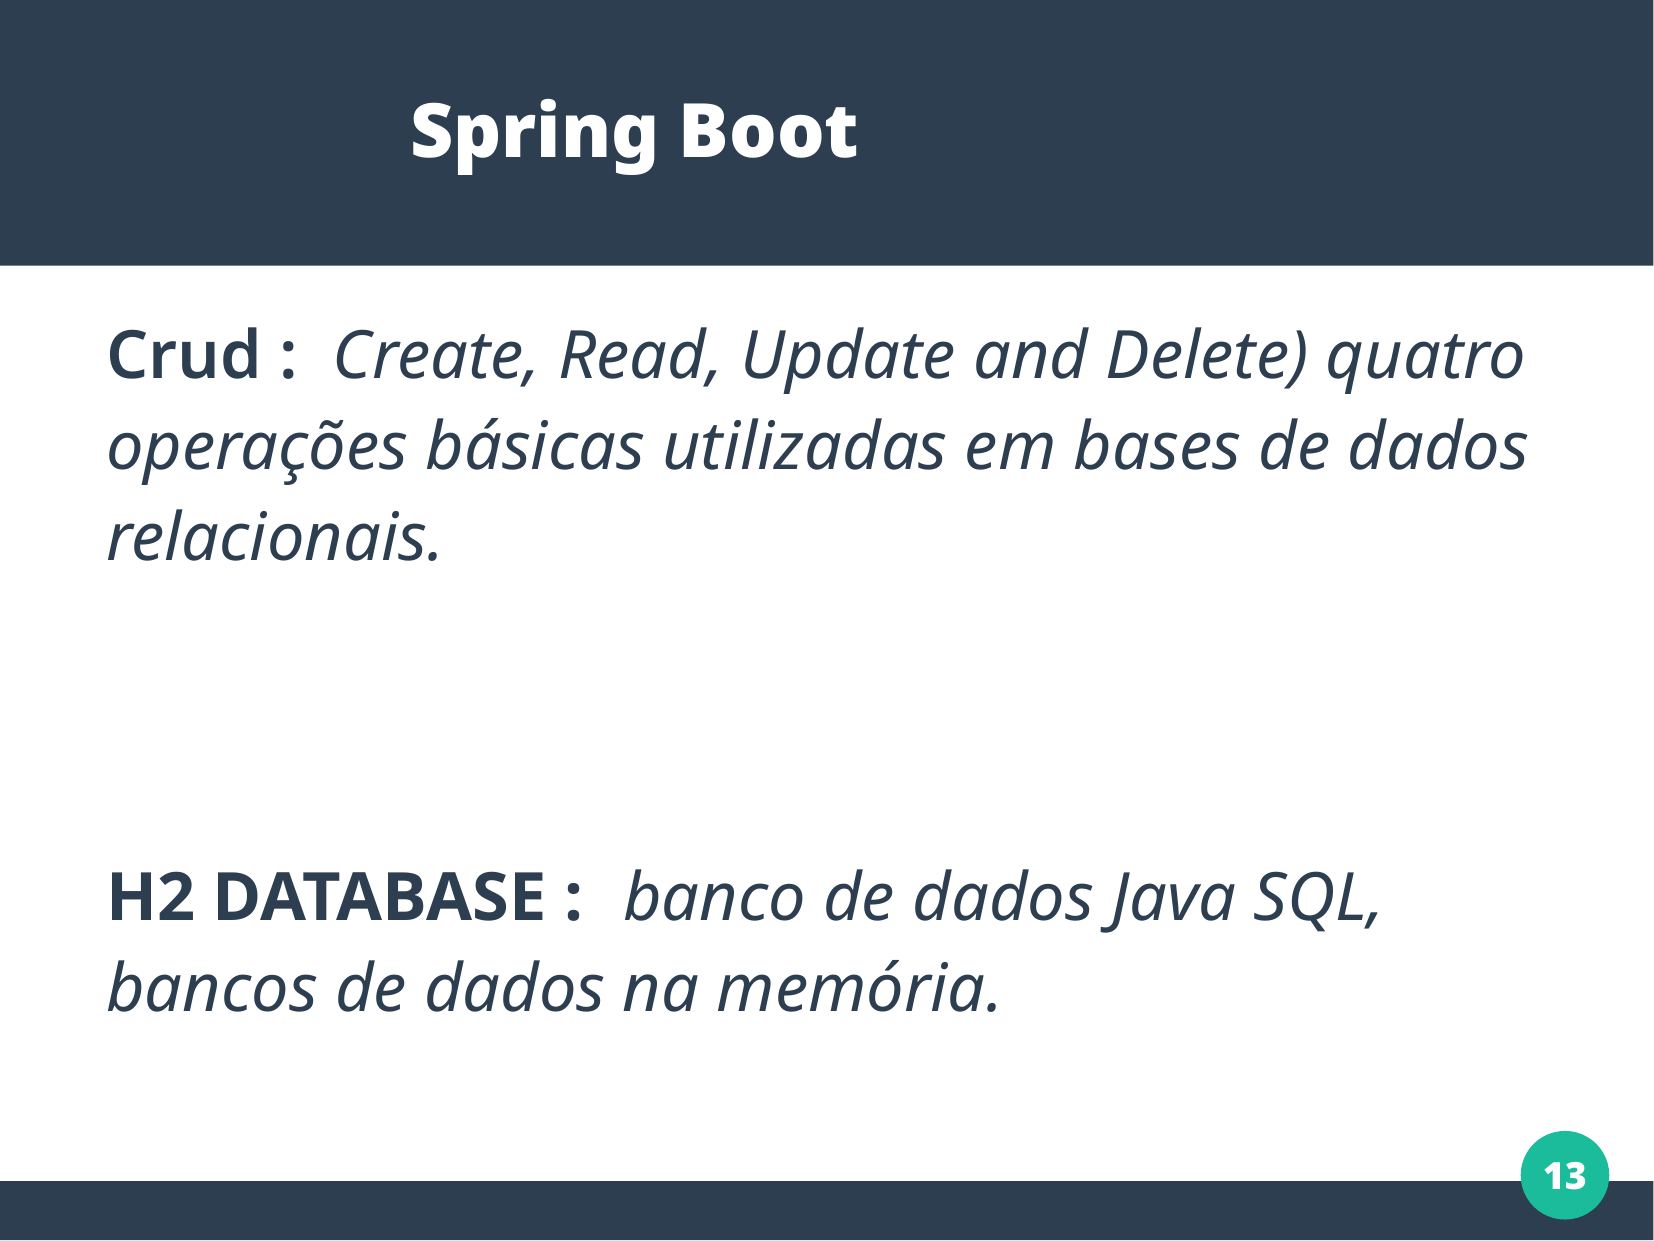

# Spring Boot
Crud : Create, Read, Update and Delete) quatro operações básicas utilizadas em bases de dados relacionais.
H2 DATABASE : 	banco de dados Java SQL, bancos de dados na memória.
13